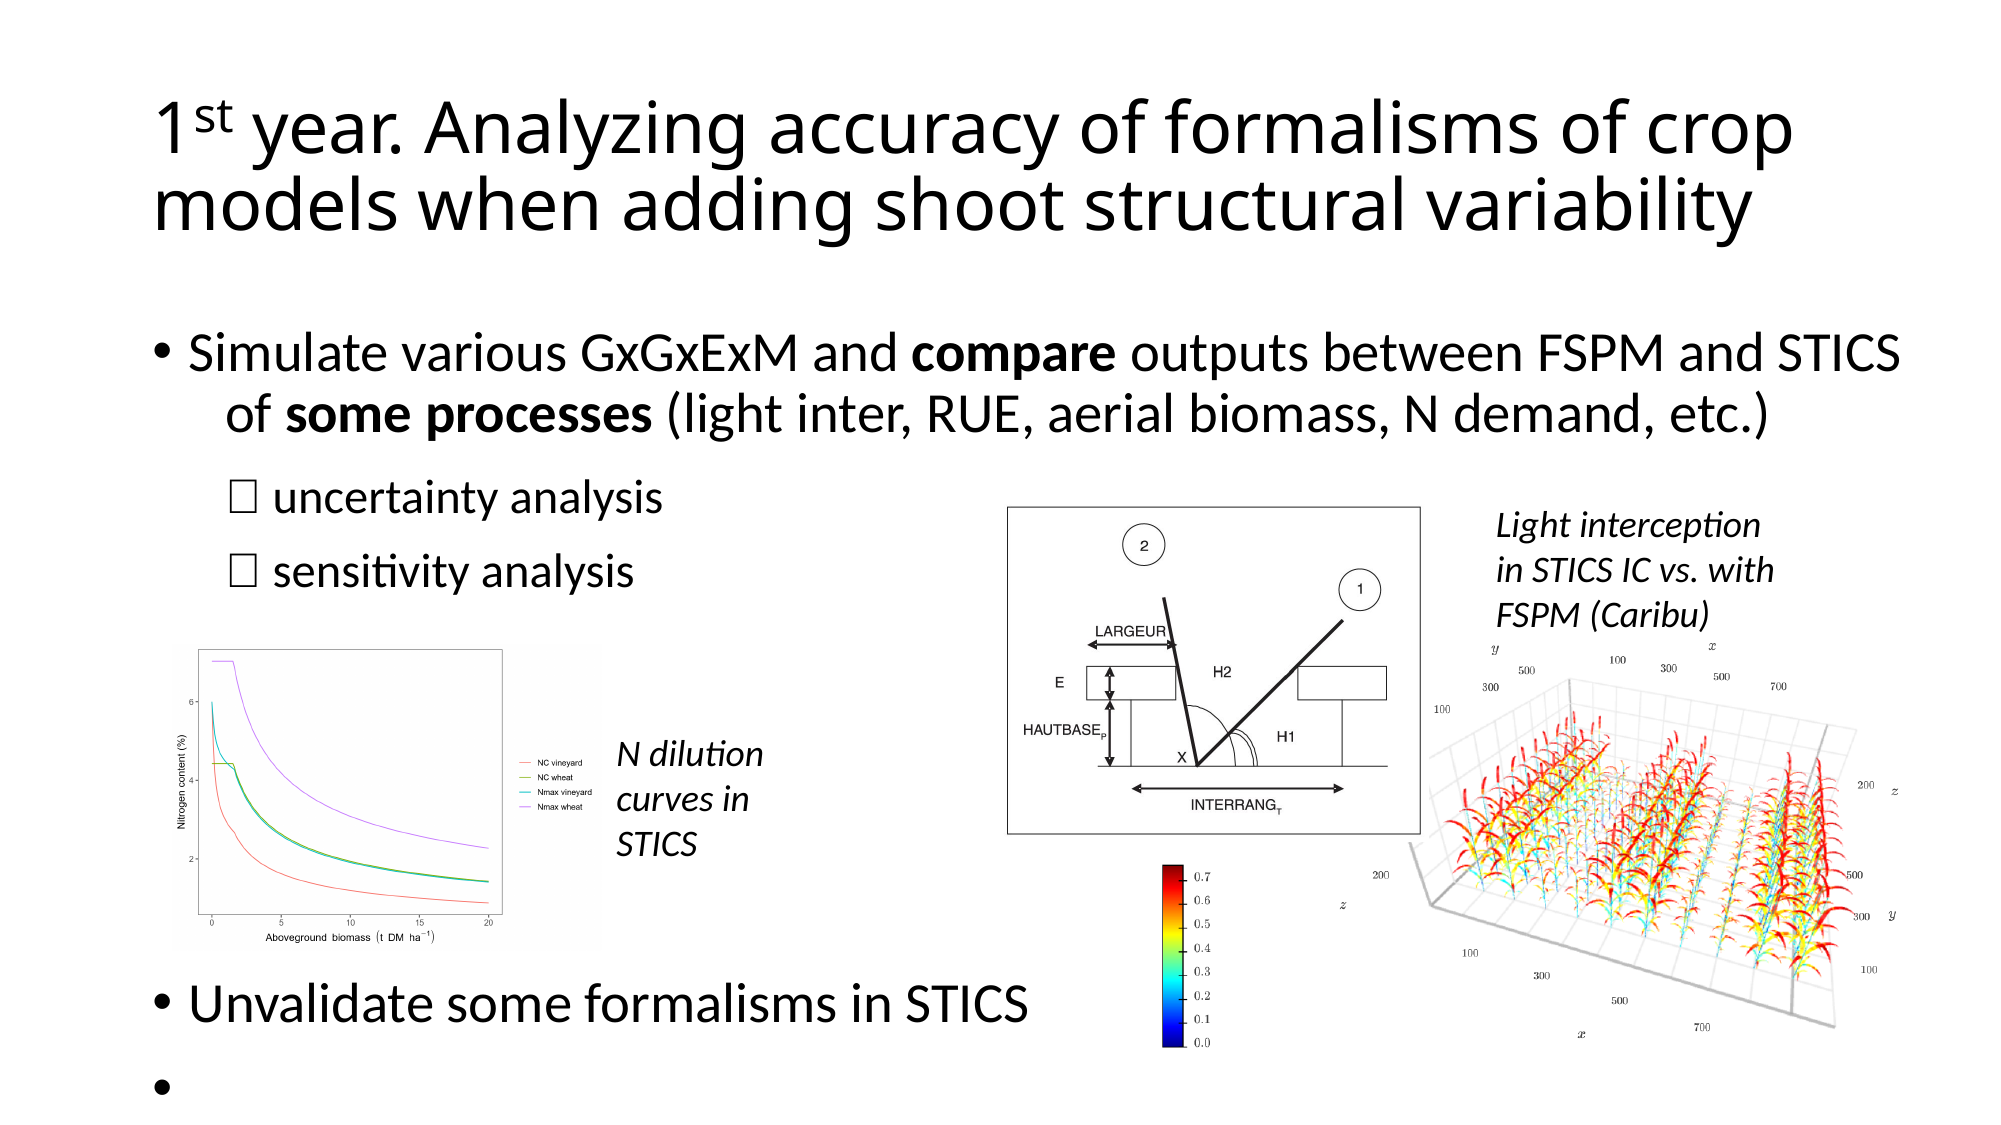

# 1st year. Analyzing accuracy of formalisms of crop models when adding shoot structural variability
Simulate various GxGxExM and compare outputs between FSPM and STICS of some processes (light inter, RUE, aerial biomass, N demand, etc.)
	 uncertainty analysis
	 sensitivity analysis
Unvalidate some formalisms in STICS
Light interception in STICS IC vs. with FSPM (Caribu)
N dilution curves in STICS